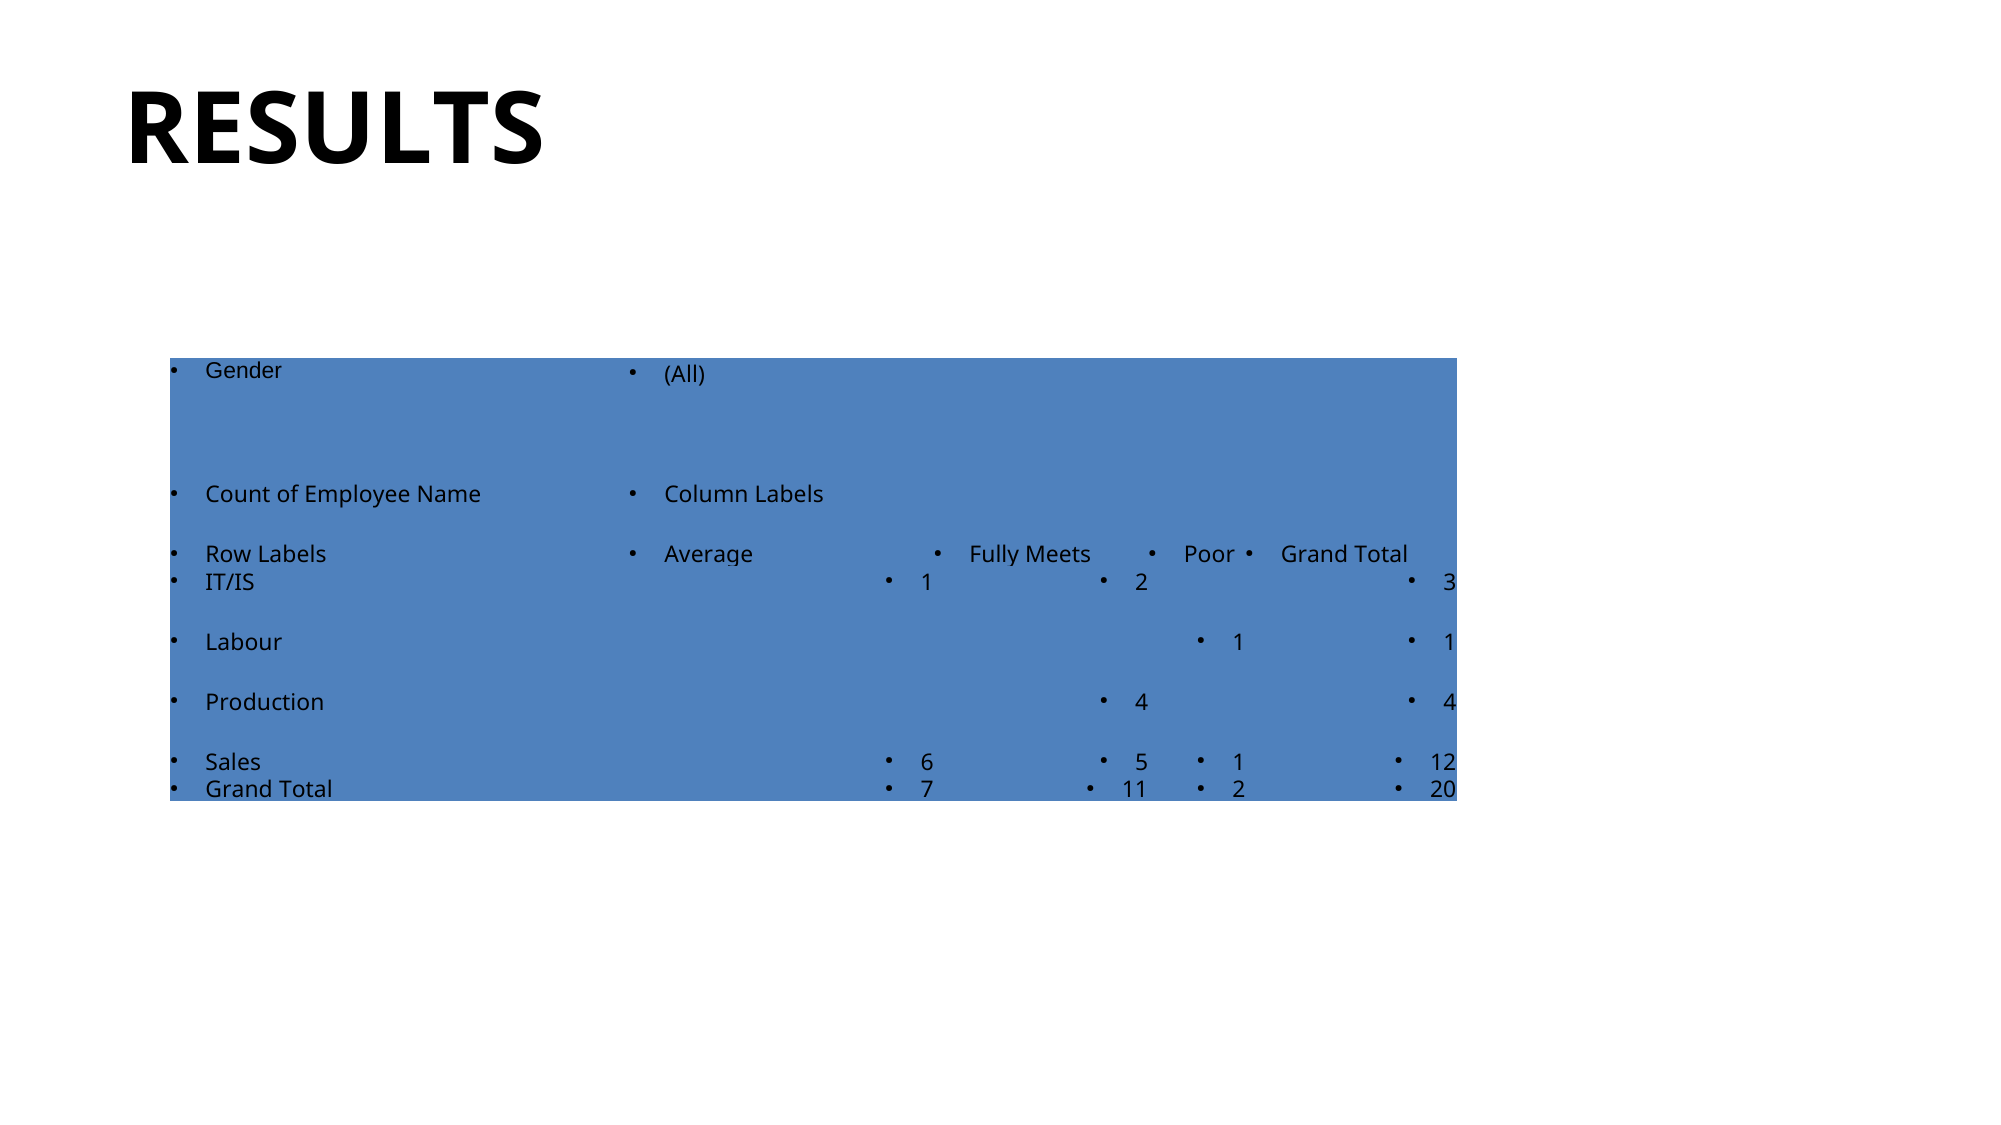

# RESULTS
| Gender | (All) | | | |
| --- | --- | --- | --- | --- |
| | | | | |
| Count of Employee Name | Column Labels | | | |
| Row Labels | Average | Fully Meets | Poor | Grand Total |
| IT/IS | 1 | 2 | | 3 |
| Labour | | | 1 | 1 |
| Production | | 4 | | 4 |
| Sales | 6 | 5 | 1 | 12 |
| Grand Total | 7 | 11 | 2 | 20 |